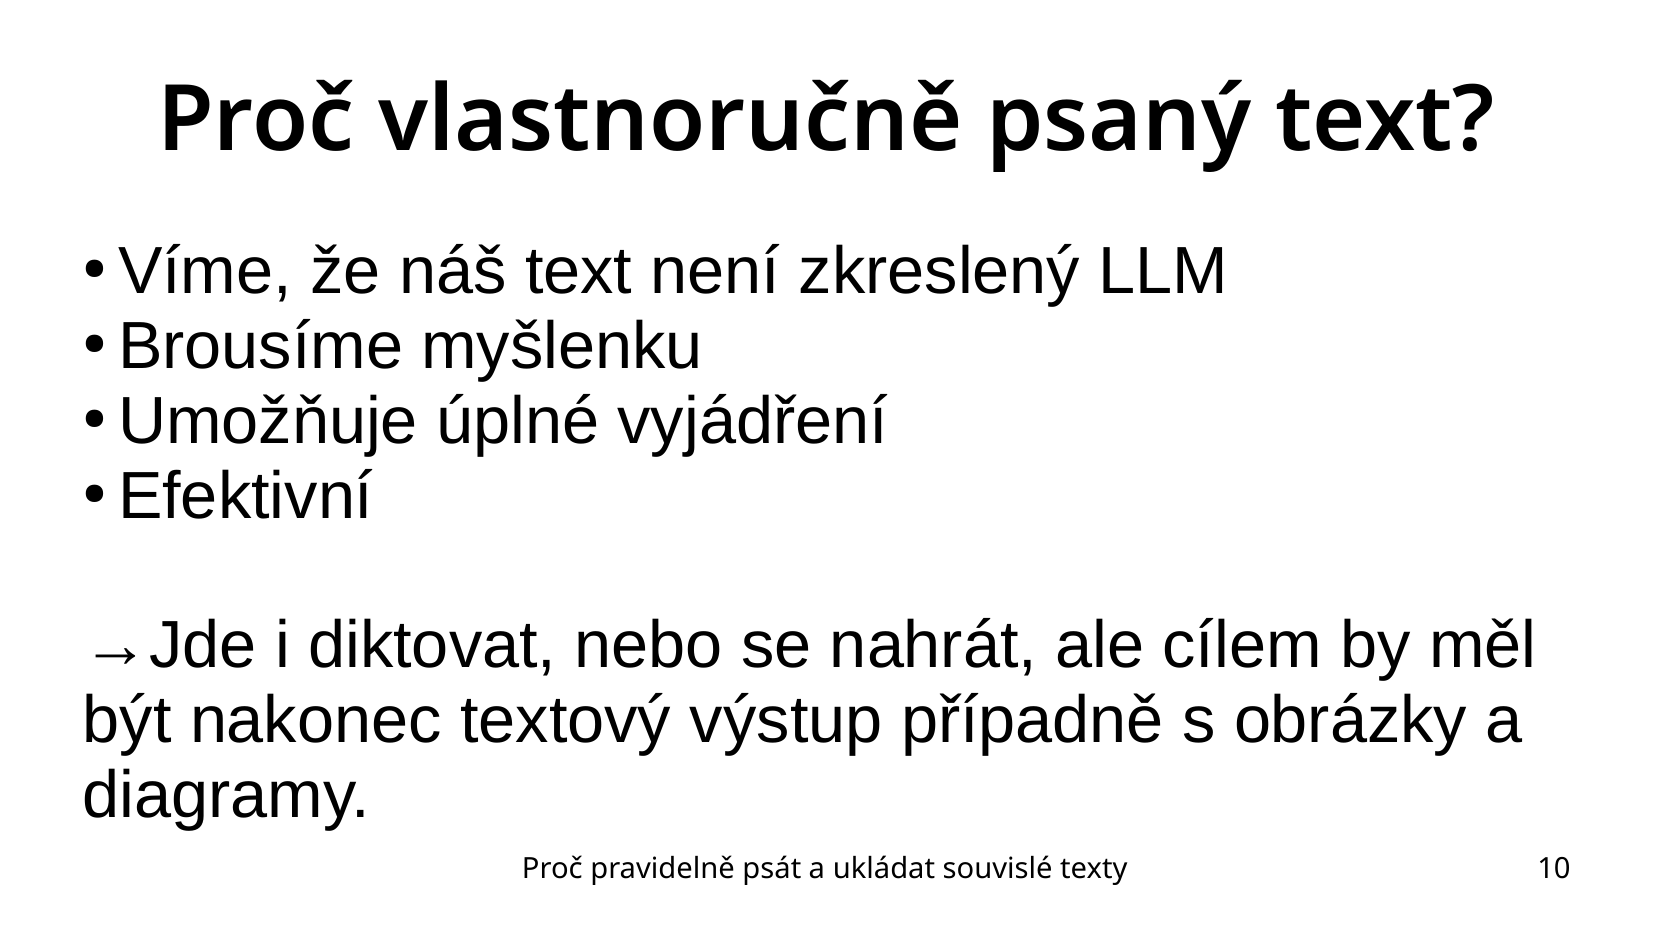

# Proč vlastnoručně psaný text?
Víme, že náš text není zkreslený LLM
Brousíme myšlenku
Umožňuje úplné vyjádření
Efektivní
→Jde i diktovat, nebo se nahrát, ale cílem by měl být nakonec textový výstup případně s obrázky a diagramy.
Proč pravidelně psát a ukládat souvislé texty
10